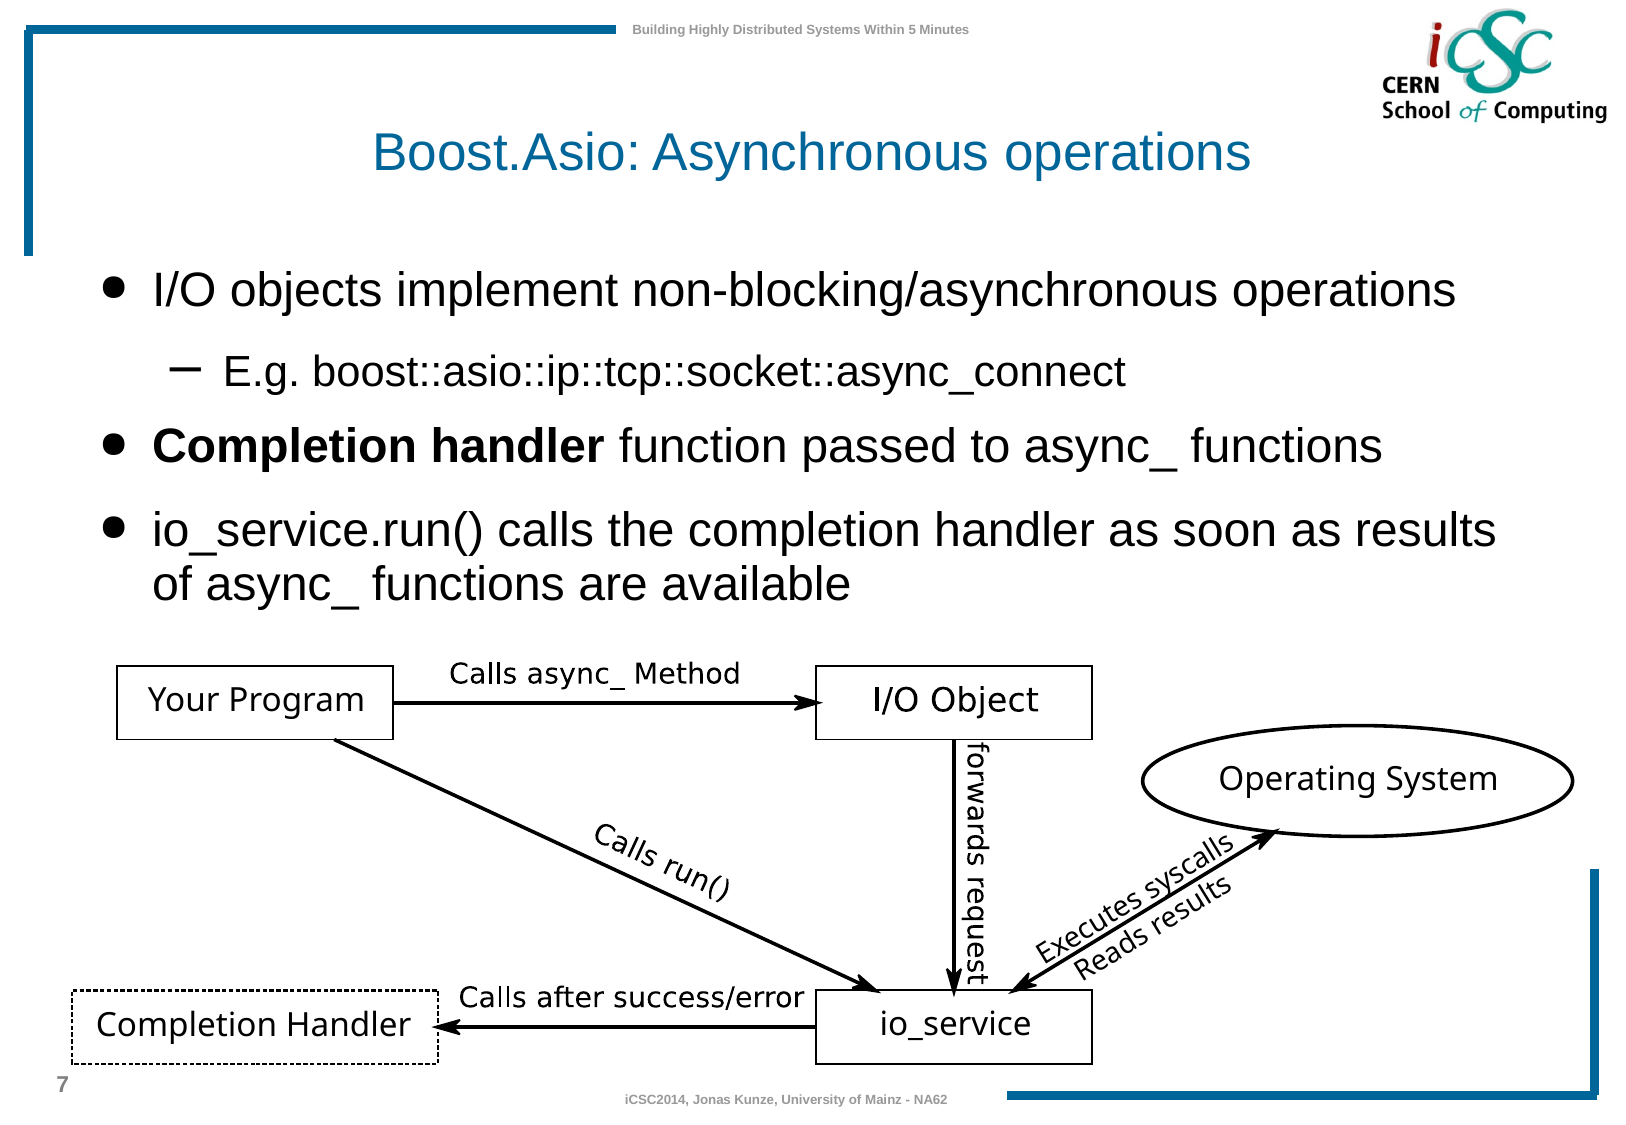

# Boost.Asio: Asynchronous operations
I/O objects implement non-blocking/asynchronous operations
E.g. boost::asio::ip::tcp::socket::async_connect
Completion handler function passed to async_ functions
io_service.run() calls the completion handler as soon as results of async_ functions are available